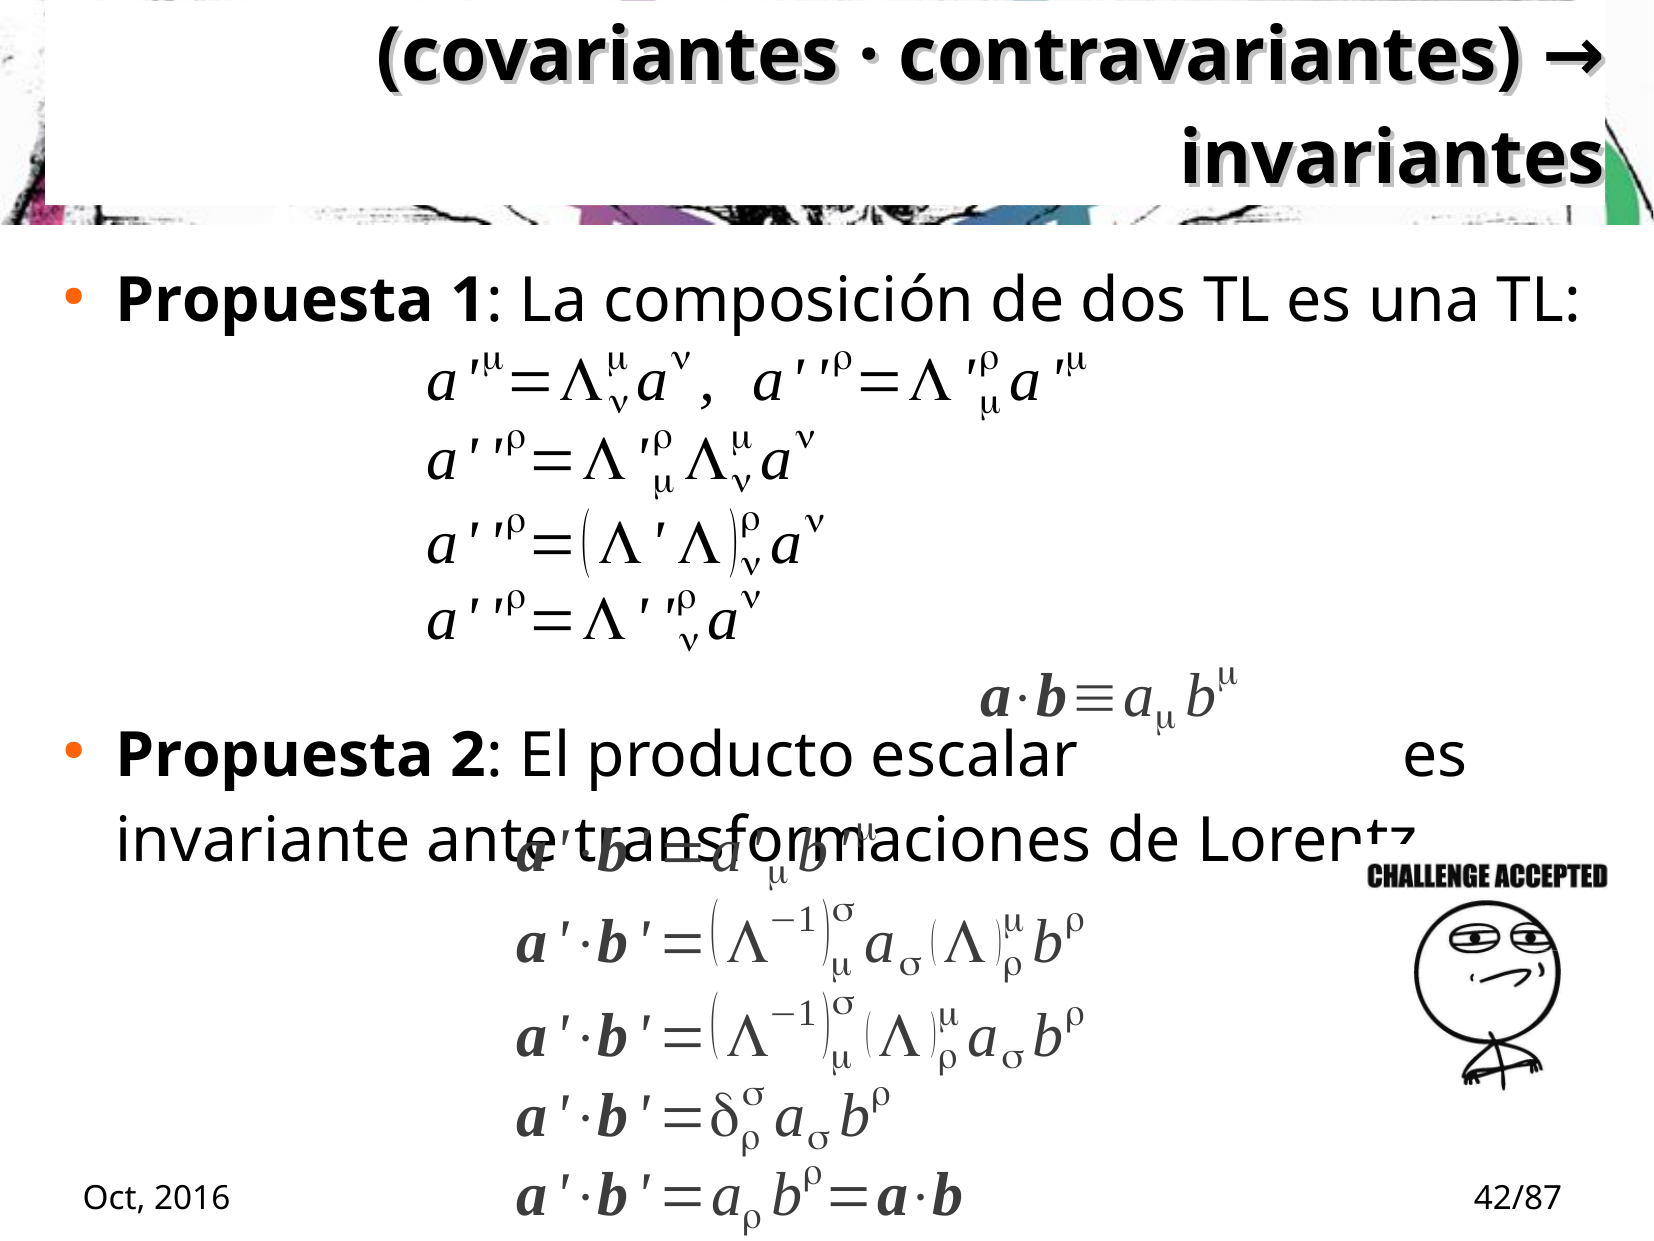

# (covariantes · contravariantes) → invariantes
Propuesta 1: La composición de dos TL es una TL:
Propuesta 2: El producto escalar es invariante ante transformaciones de Lorentz
Oct, 2016
Asorey - Balseiro 2016 Física Médica - 01/04
42